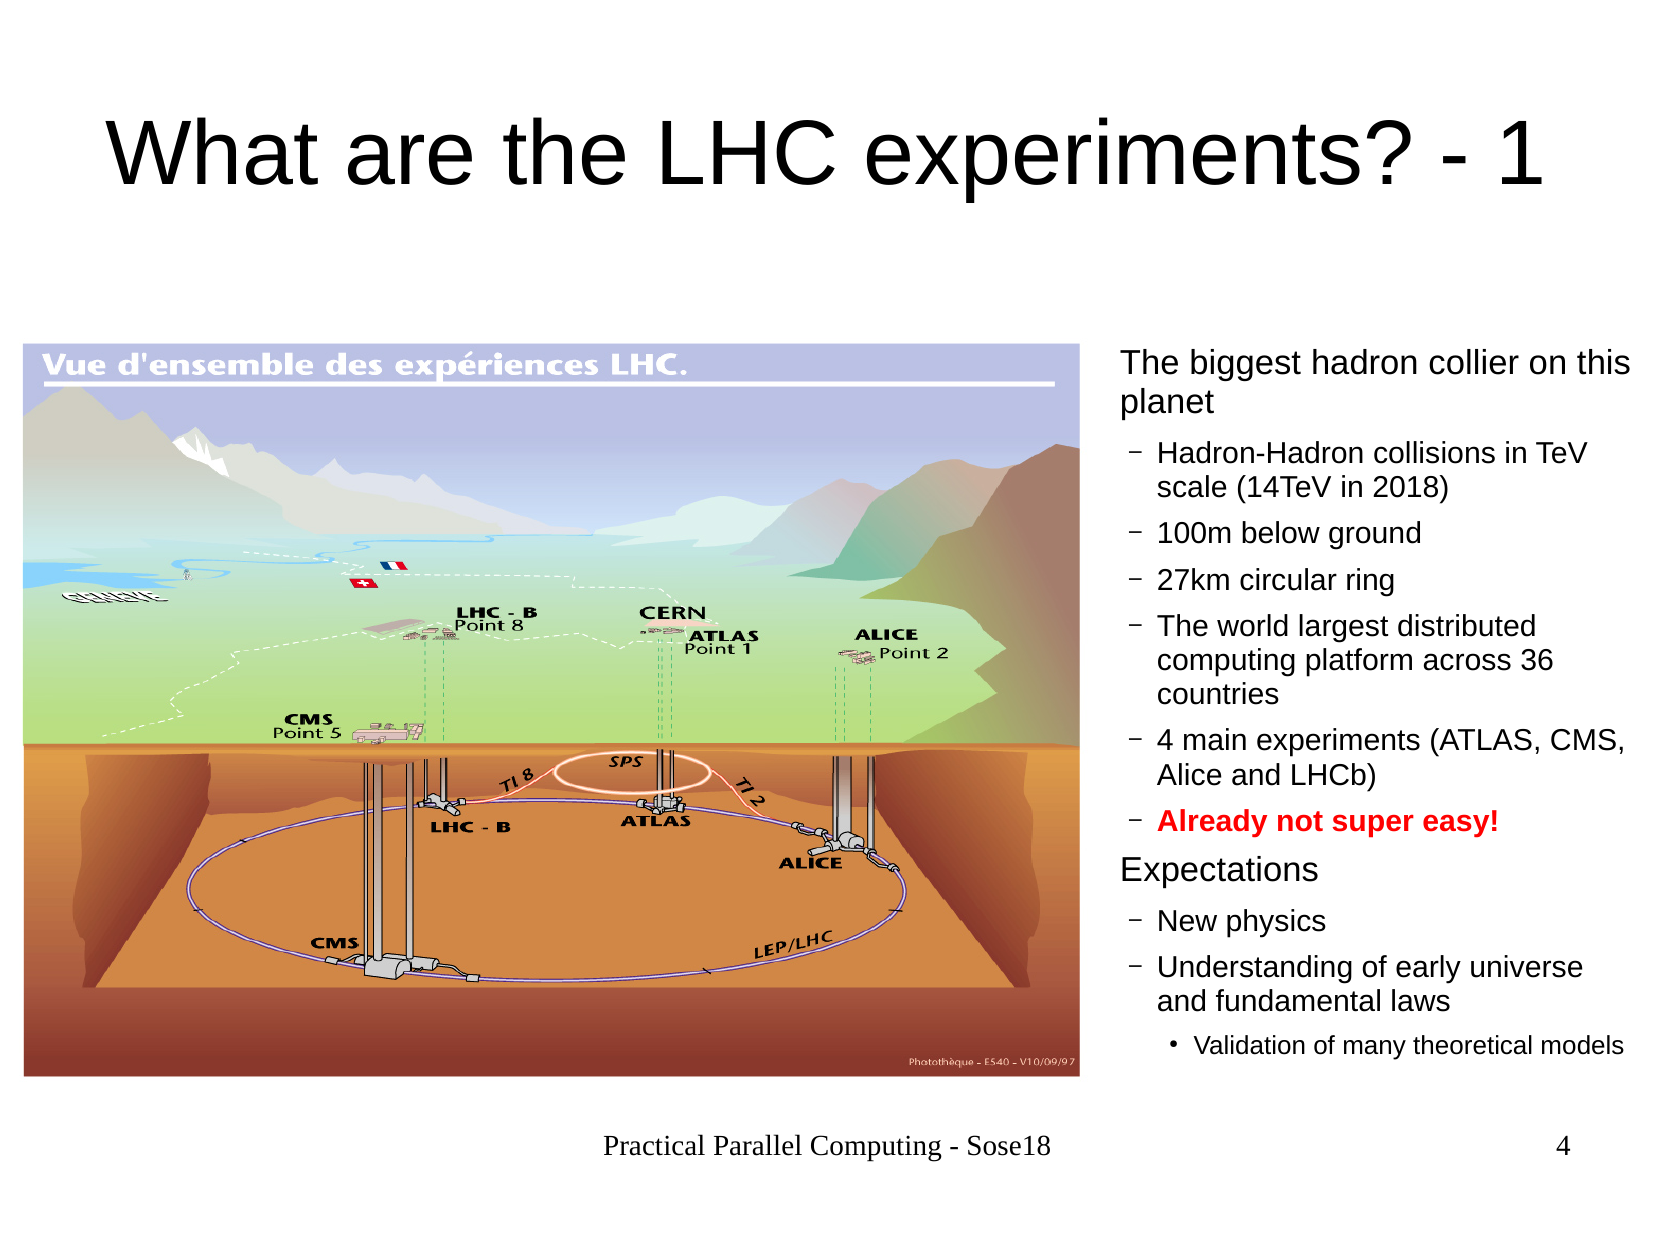

# What are the LHC experiments? - 1
The biggest hadron collier on this planet
Hadron-Hadron collisions in TeV scale (14TeV in 2018)
100m below ground
27km circular ring
The world largest distributed computing platform across 36 countries
4 main experiments (ATLAS, CMS, Alice and LHCb)
Already not super easy!
Expectations
New physics
Understanding of early universe and fundamental laws
Validation of many theoretical models
Practical Parallel Computing - Sose18
4